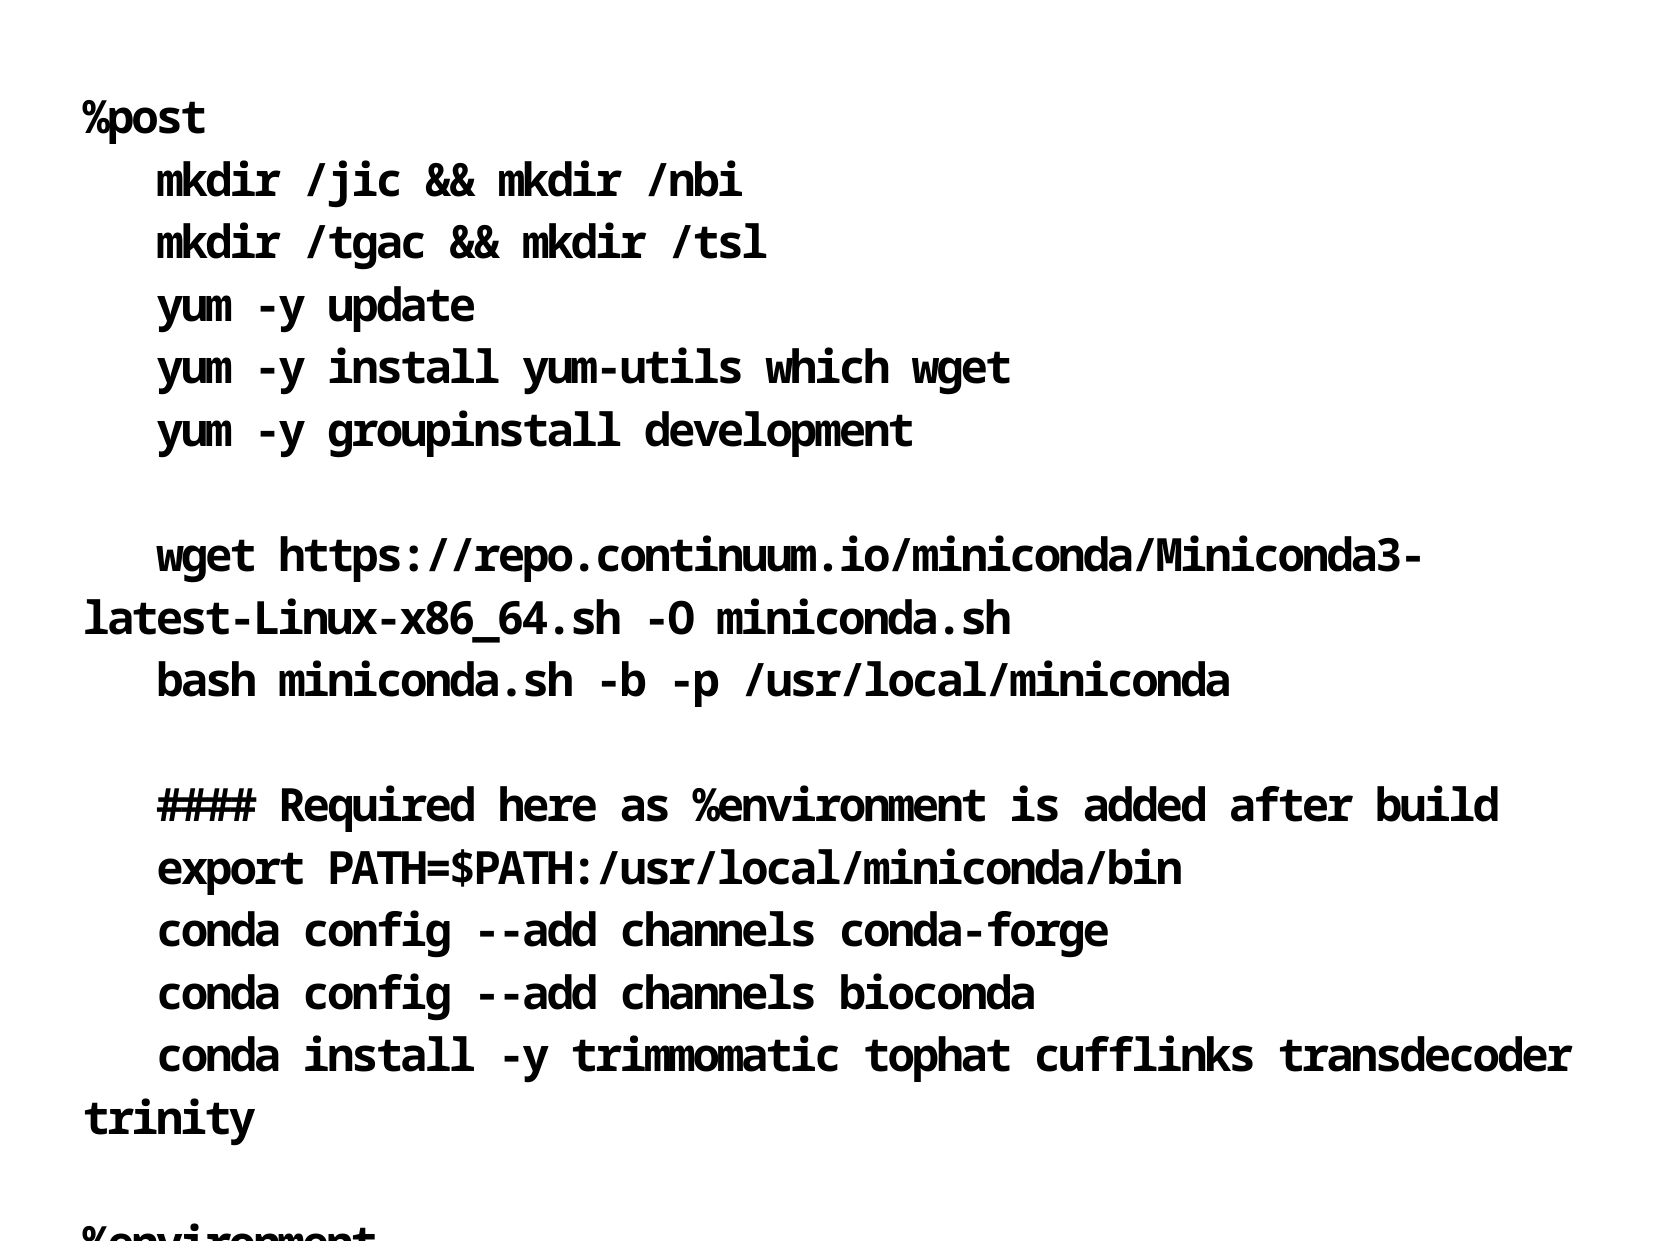

# %post
	mkdir /jic && mkdir /nbi
	mkdir /tgac && mkdir /tsl
	yum -y update
	yum -y install yum-utils which wget
	yum -y groupinstall development
	wget https://repo.continuum.io/miniconda/Miniconda3-latest-Linux-x86_64.sh -O miniconda.sh
	bash miniconda.sh -b -p /usr/local/miniconda
	#### Required here as %environment is added after build
	export PATH=$PATH:/usr/local/miniconda/bin
	conda config --add channels conda-forge
	conda config --add channels bioconda
	conda install -y trimmomatic tophat cufflinks transdecoder trinity
%environment
	export PATH=$PATH:/usr/local/miniconda/bin